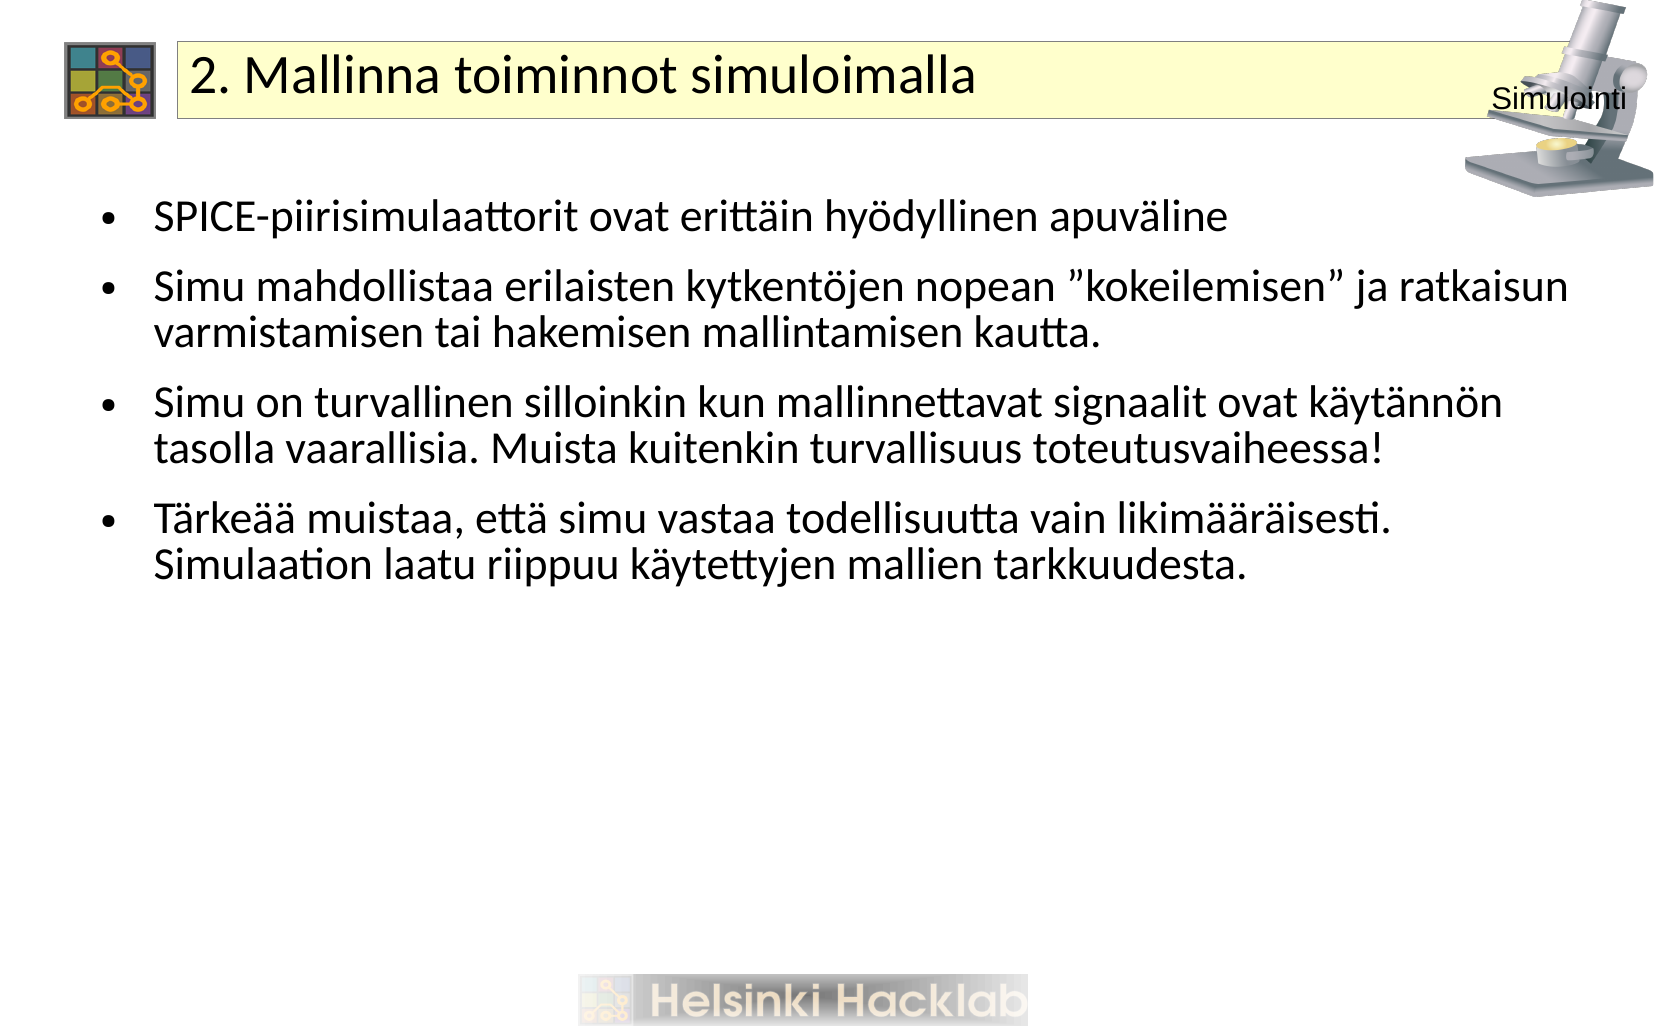

Simulointi
# 2. Mallinna toiminnot simuloimalla
SPICE-piirisimulaattorit ovat erittäin hyödyllinen apuväline
Simu mahdollistaa erilaisten kytkentöjen nopean ”kokeilemisen” ja ratkaisun varmistamisen tai hakemisen mallintamisen kautta.
Simu on turvallinen silloinkin kun mallinnettavat signaalit ovat käytännön tasolla vaarallisia. Muista kuitenkin turvallisuus toteutusvaiheessa!
Tärkeää muistaa, että simu vastaa todellisuutta vain likimääräisesti. Simulaation laatu riippuu käytettyjen mallien tarkkuudesta.